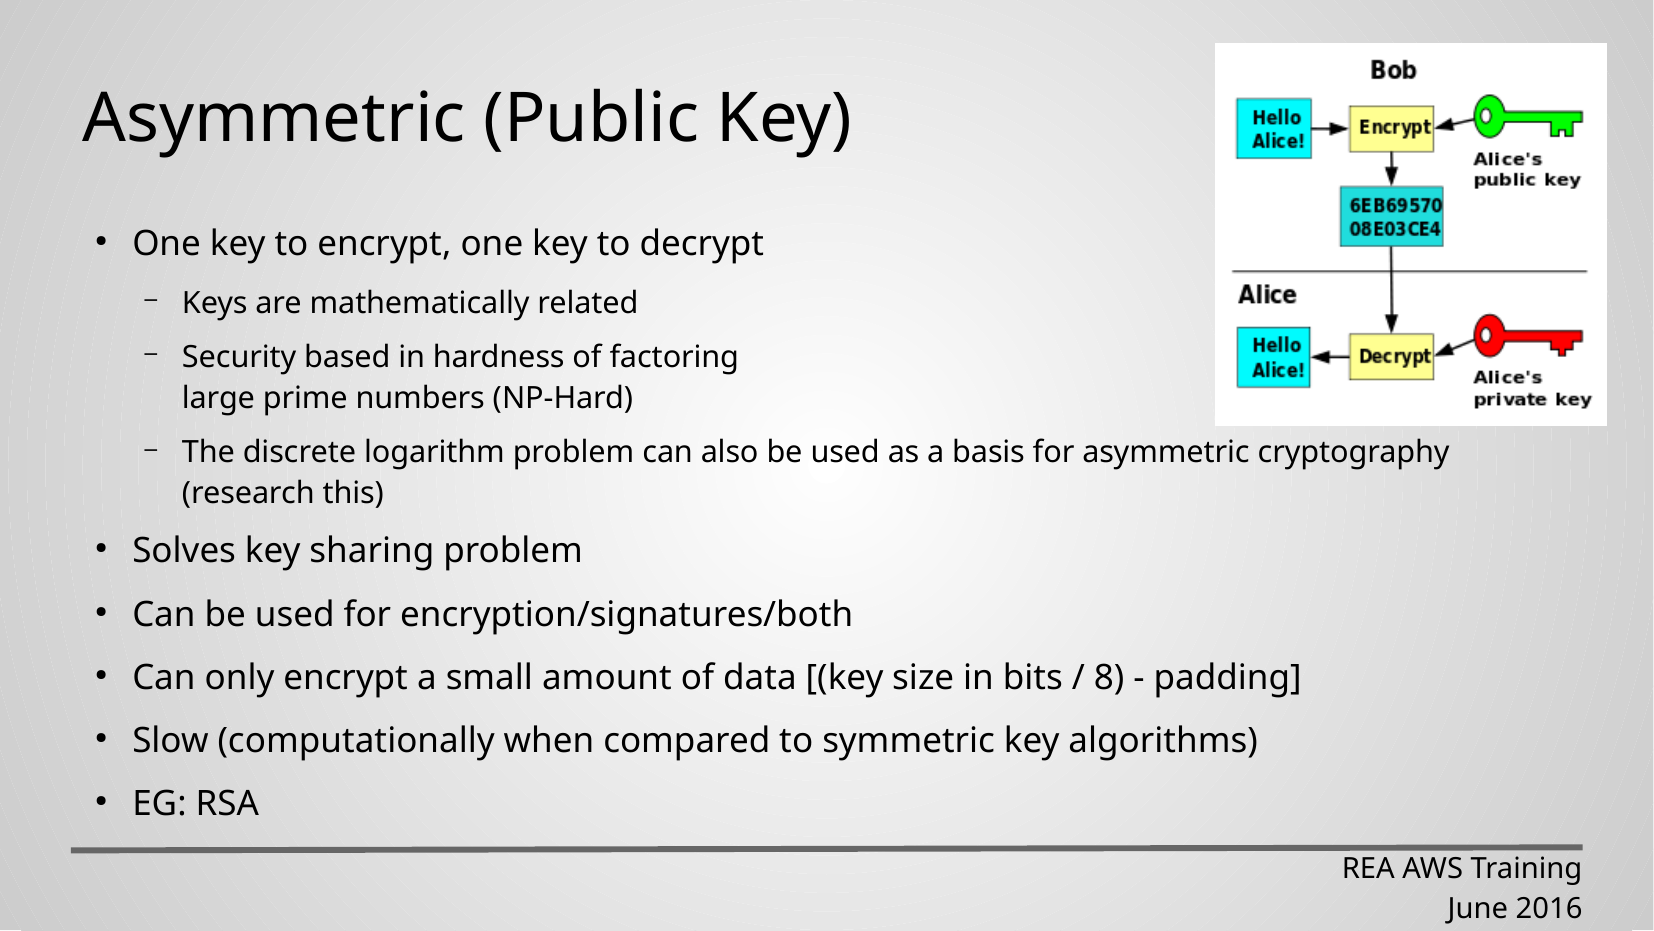

# Asymmetric (Public Key)
One key to encrypt, one key to decrypt
Keys are mathematically related
Security based in hardness of factoring
large prime numbers (NP-Hard)
The discrete logarithm problem can also be used as a basis for asymmetric cryptography (research this)
Solves key sharing problem
Can be used for encryption/signatures/both
Can only encrypt a small amount of data [(key size in bits / 8) - padding]
Slow (computationally when compared to symmetric key algorithms)
EG: RSA